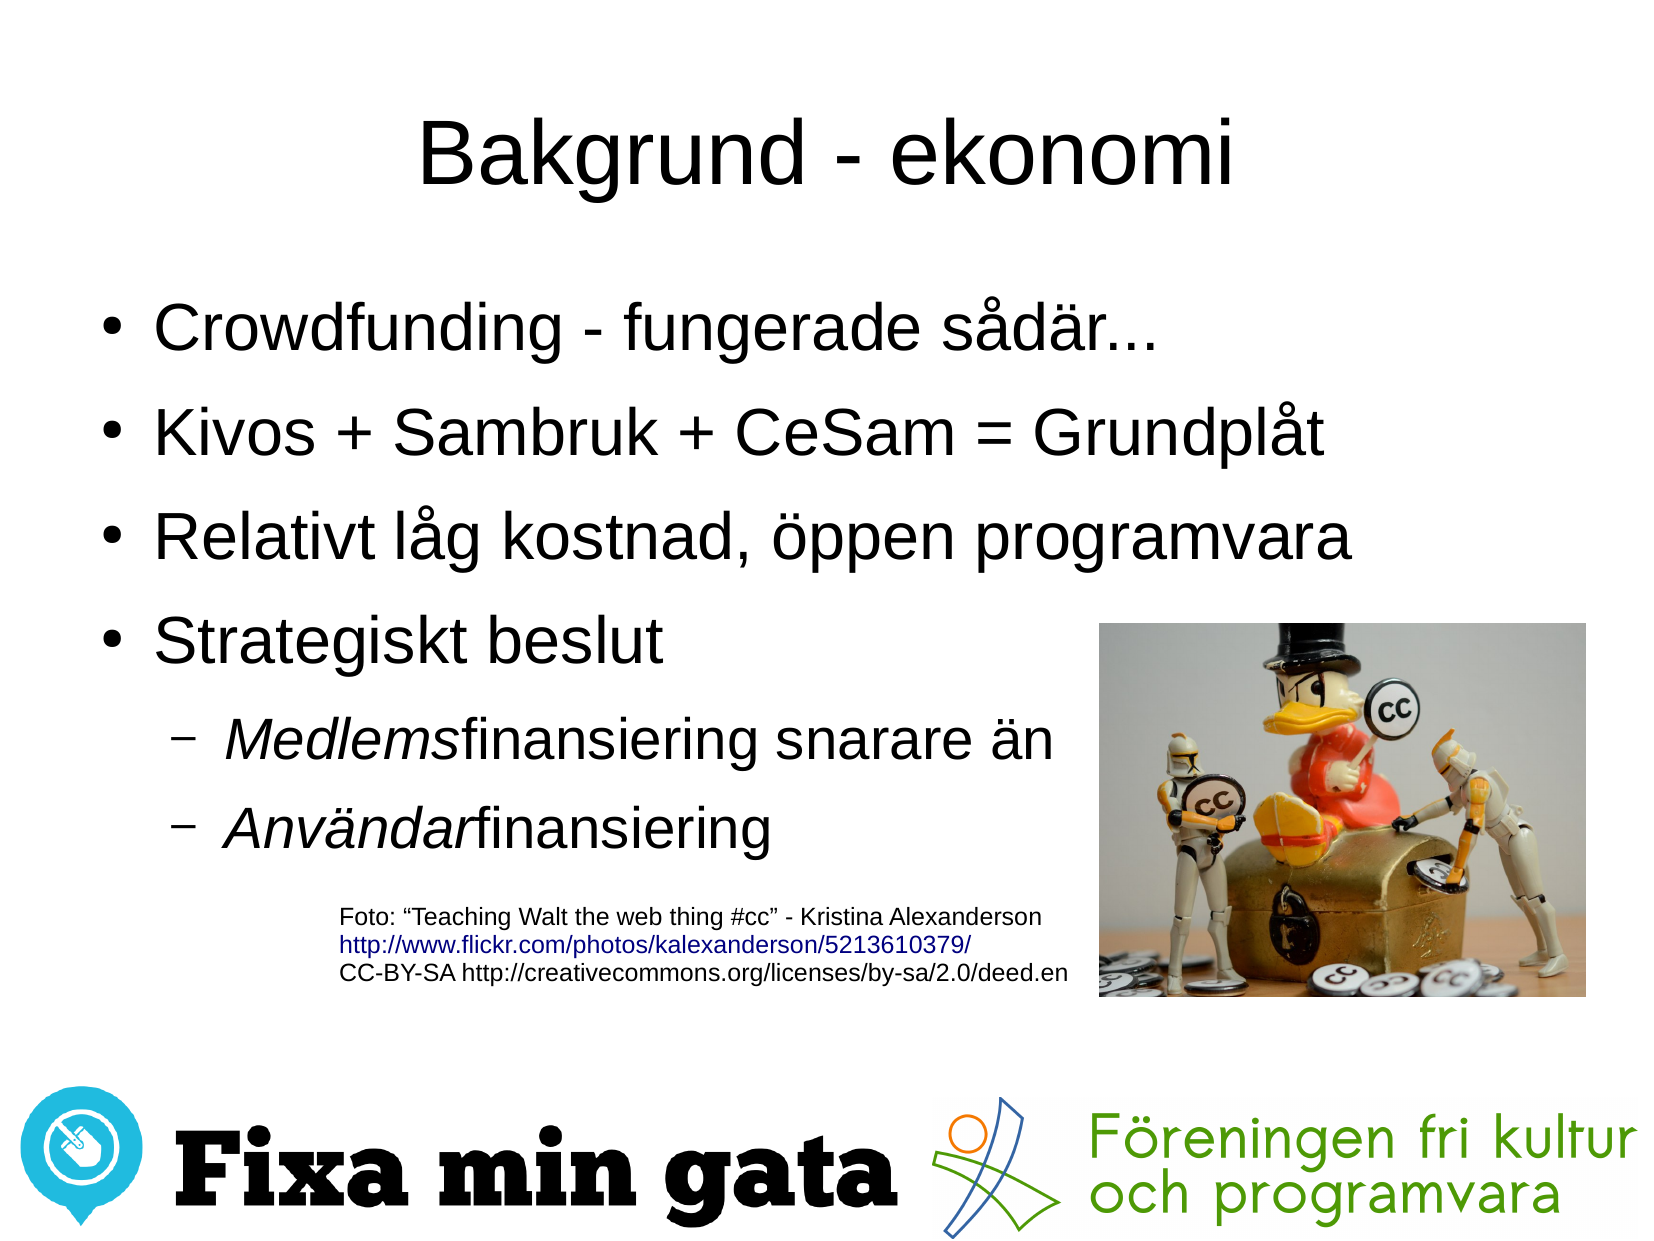

# Bakgrund - ekonomi
Crowdfunding - fungerade sådär...
Kivos + Sambruk + CeSam = Grundplåt
Relativt låg kostnad, öppen programvara
Strategiskt beslut
Medlemsfinansiering snarare än
Användarfinansiering
Foto: “Teaching Walt the web thing #cc” - Kristina Alexanderson
http://www.flickr.com/photos/kalexanderson/5213610379/
CC-BY-SA http://creativecommons.org/licenses/by-sa/2.0/deed.en